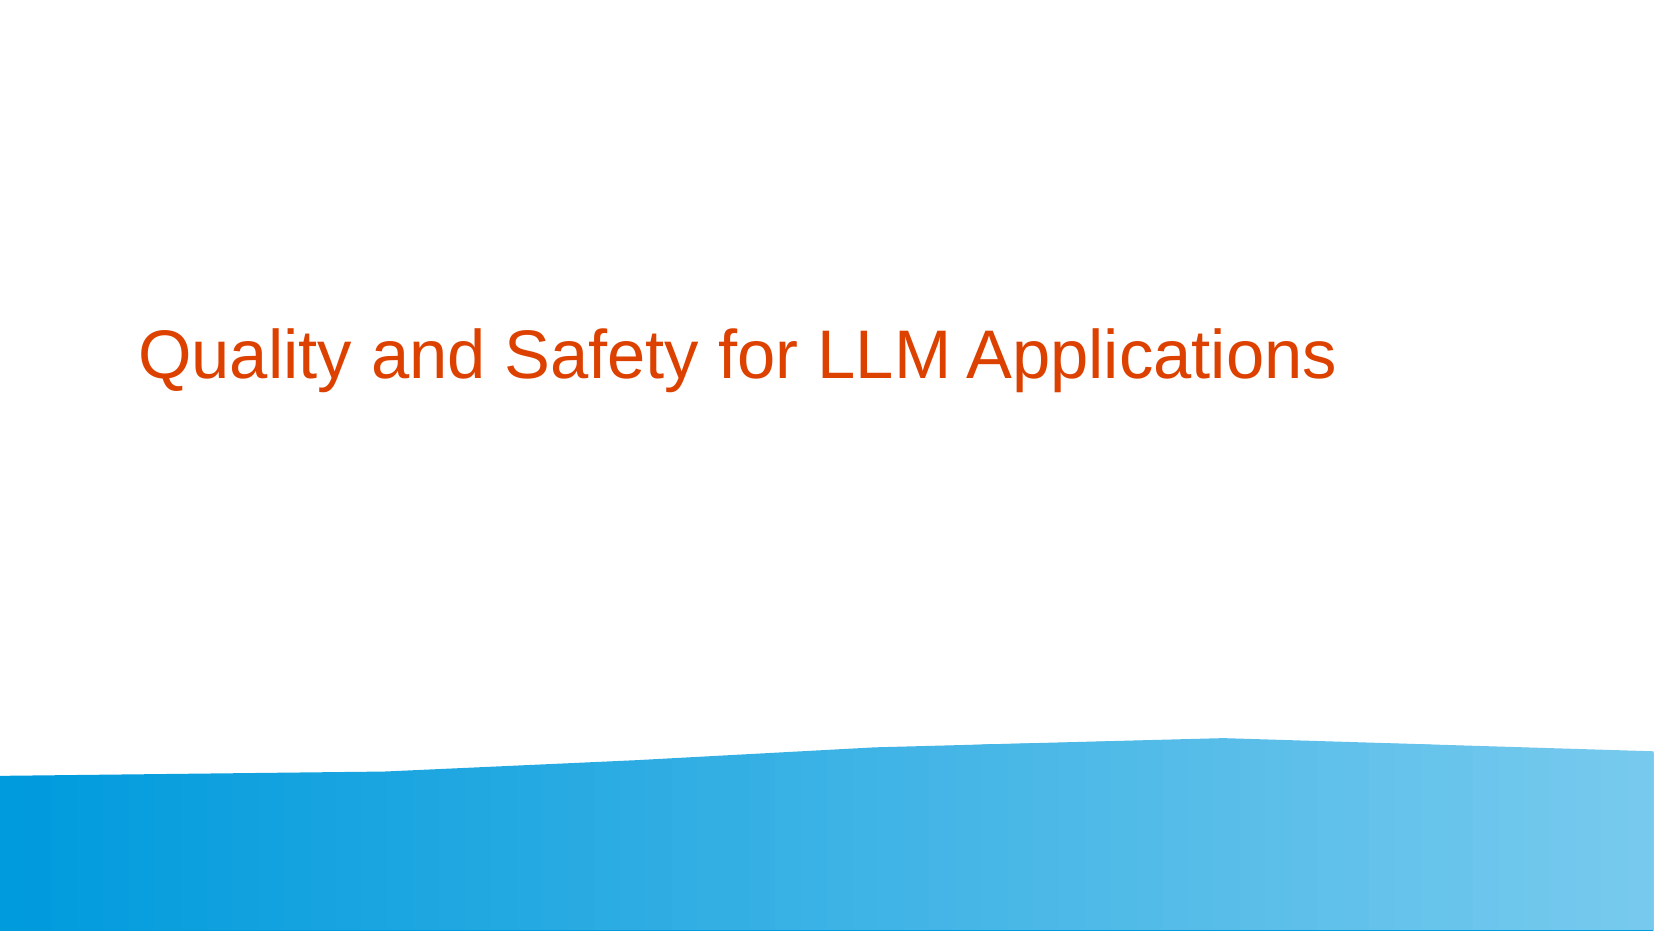

# Quality and Safety for LLM Applications